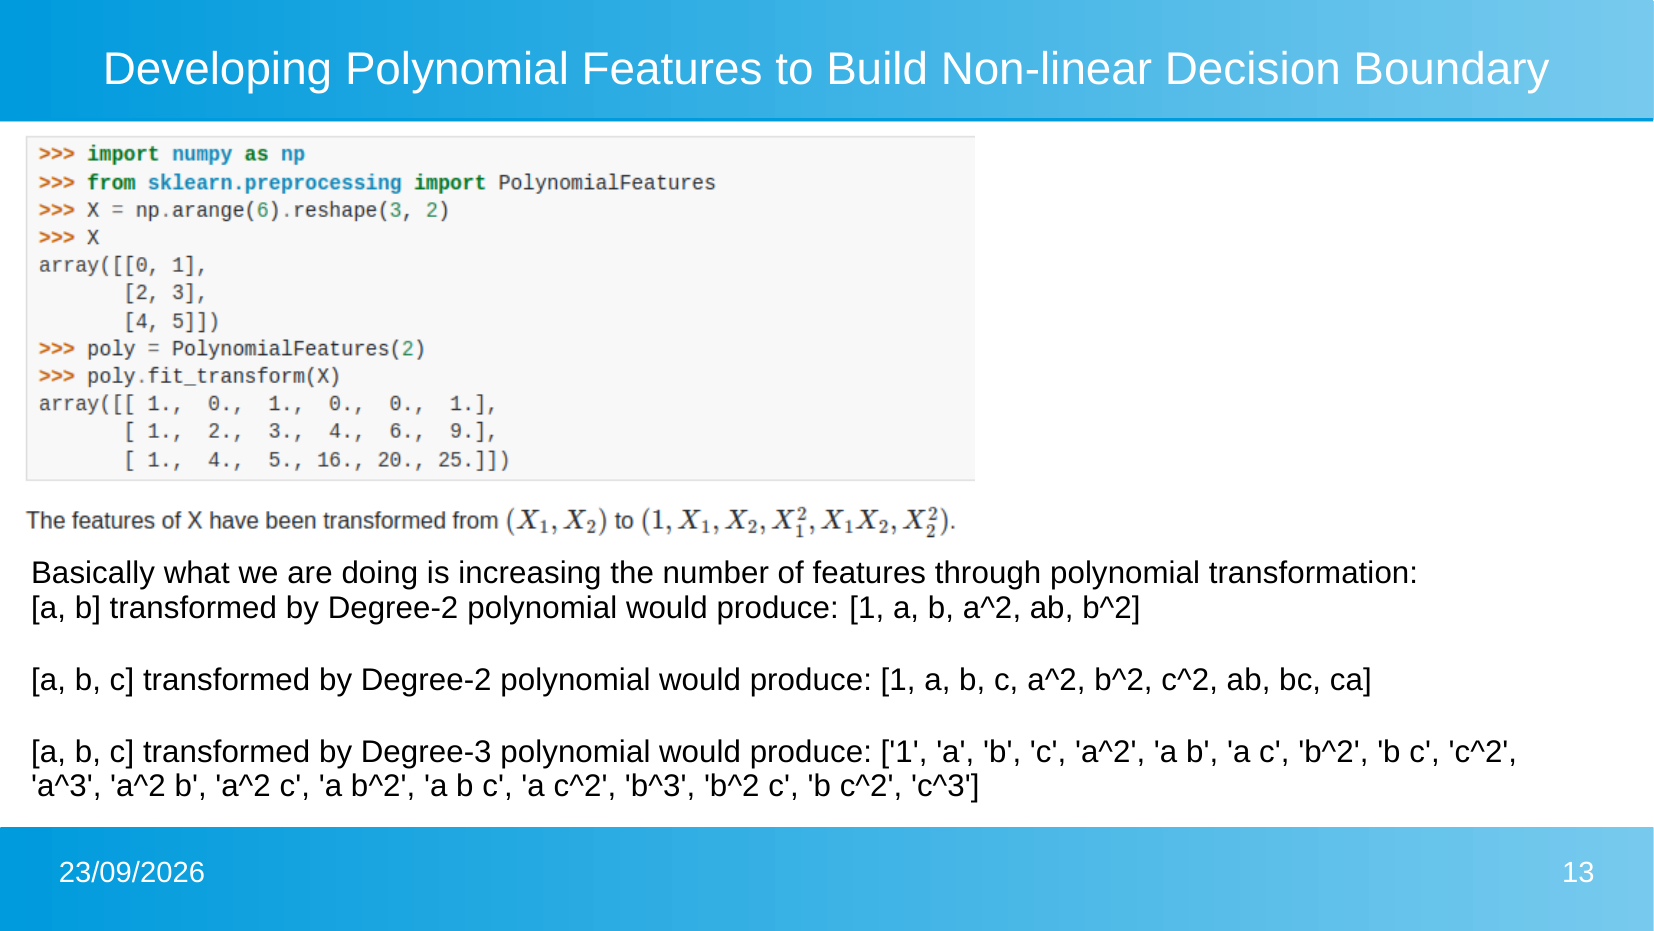

# Developing Polynomial Features to Build Non-linear Decision Boundary
Basically what we are doing is increasing the number of features through polynomial transformation:
[a, b] transformed by Degree-2 polynomial would produce: [1, a, b, a^2, ab, b^2]
[a, b, c] transformed by Degree-2 polynomial would produce: [1, a, b, c, a^2, b^2, c^2, ab, bc, ca]
[a, b, c] transformed by Degree-3 polynomial would produce: ['1', 'a', 'b', 'c', 'a^2', 'a b', 'a c', 'b^2', 'b c', 'c^2', 'a^3', 'a^2 b', 'a^2 c', 'a b^2', 'a b c', 'a c^2', 'b^3', 'b^2 c', 'b c^2', 'c^3']
13